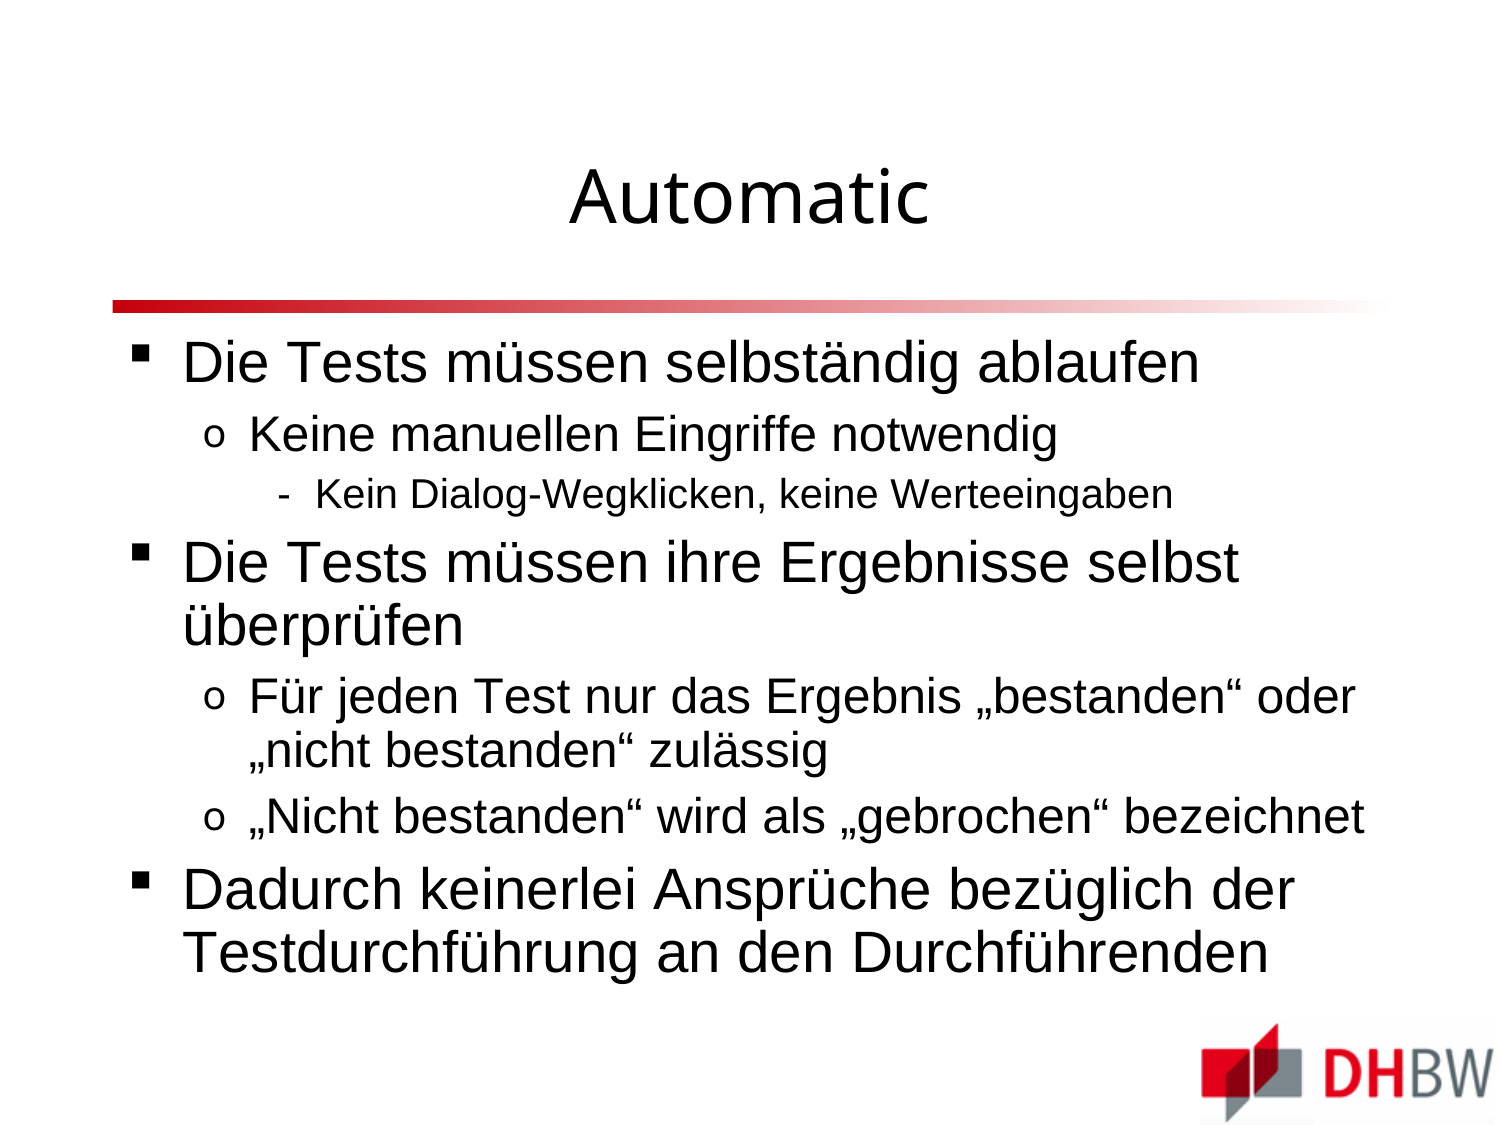

# Automatic
Die Tests müssen selbständig ablaufen
Keine manuellen Eingriffe notwendig
Kein Dialog-Wegklicken, keine Werteeingaben
Die Tests müssen ihre Ergebnisse selbst überprüfen
Für jeden Test nur das Ergebnis „bestanden“ oder „nicht bestanden“ zulässig
„Nicht bestanden“ wird als „gebrochen“ bezeichnet
Dadurch keinerlei Ansprüche bezüglich der Testdurchführung an den Durchführenden